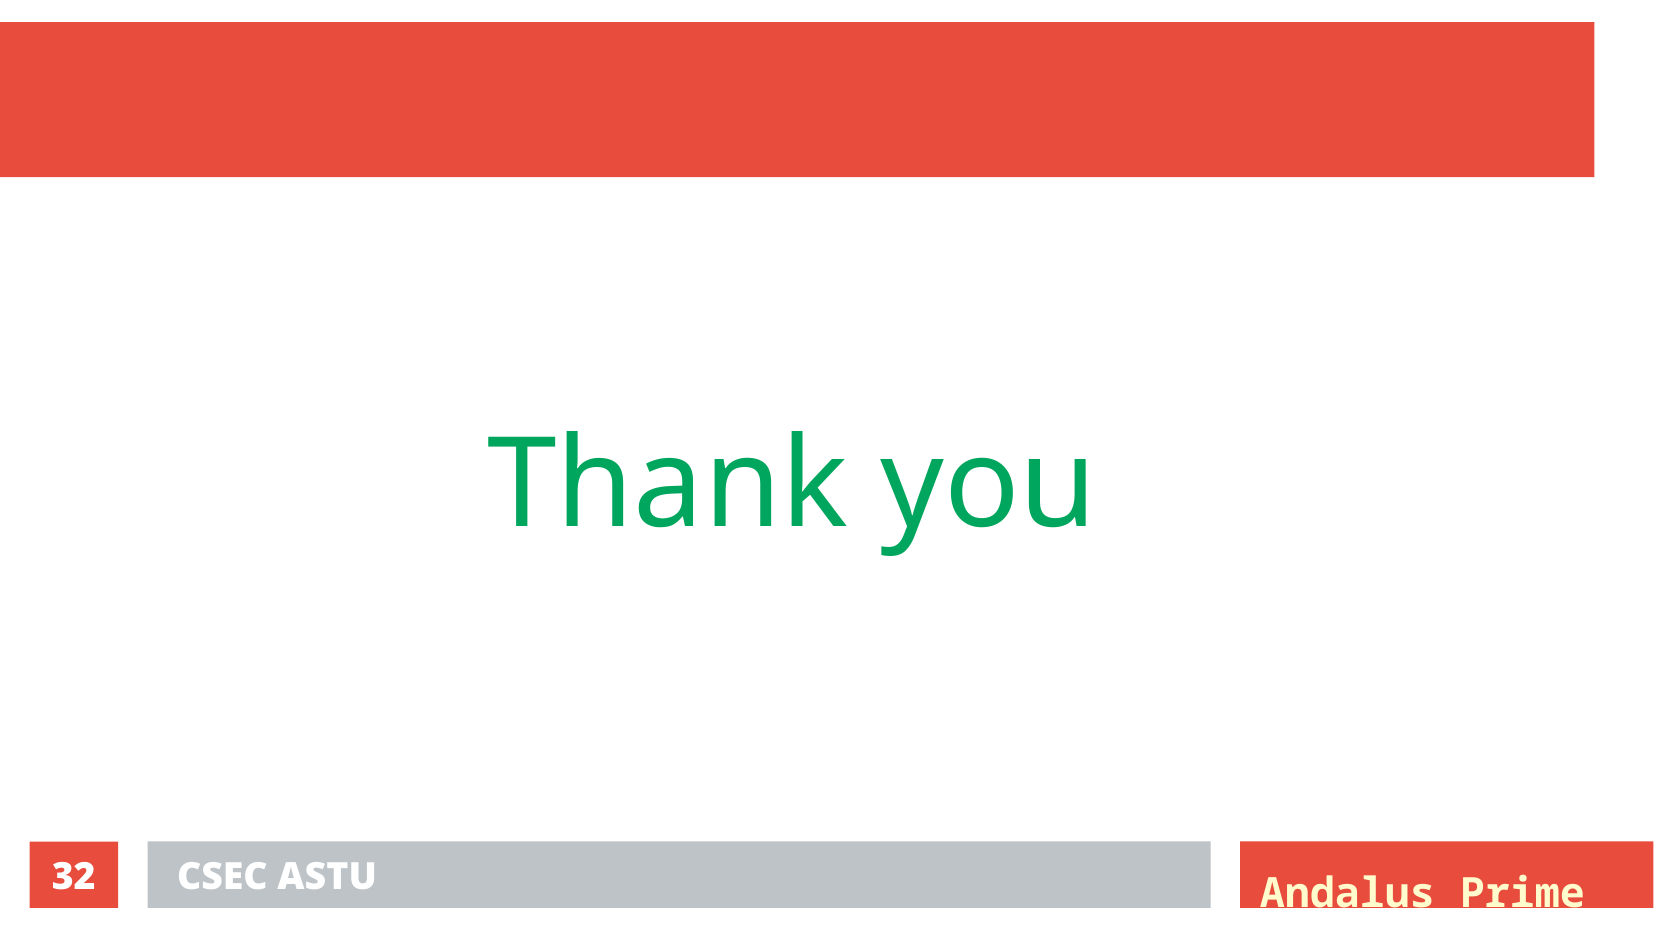

#
 Thank you
32
CSEC ASTU
Andalus Prime